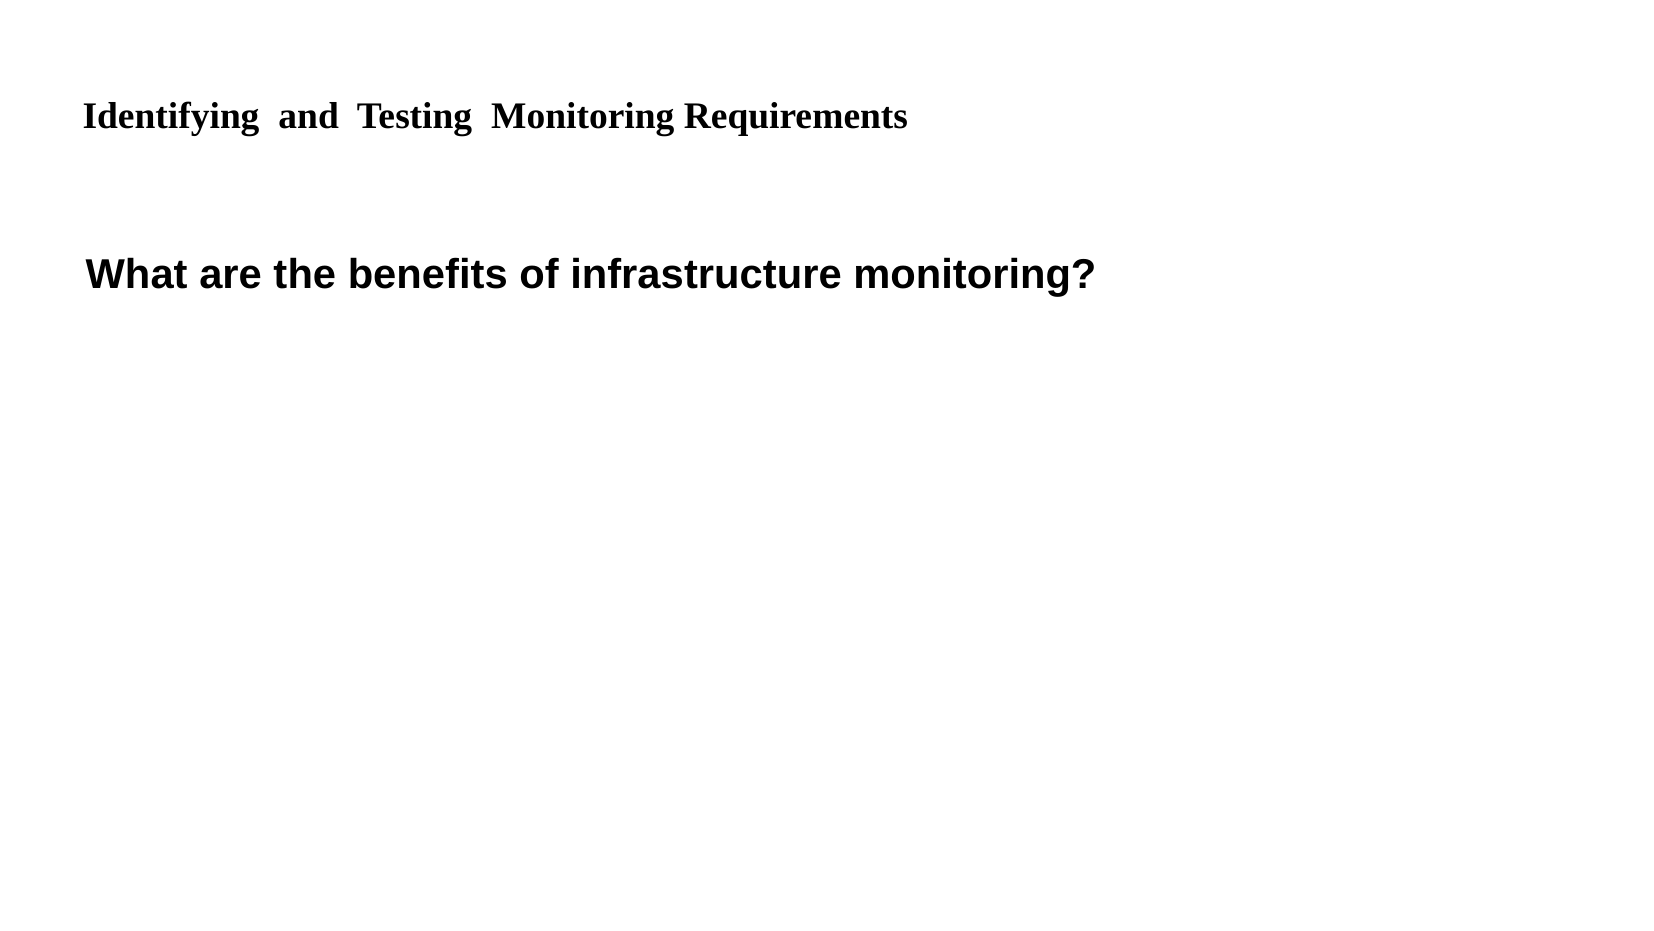

# Identifying and Testing Monitoring Requirements
What are the benefits of infrastructure monitoring?